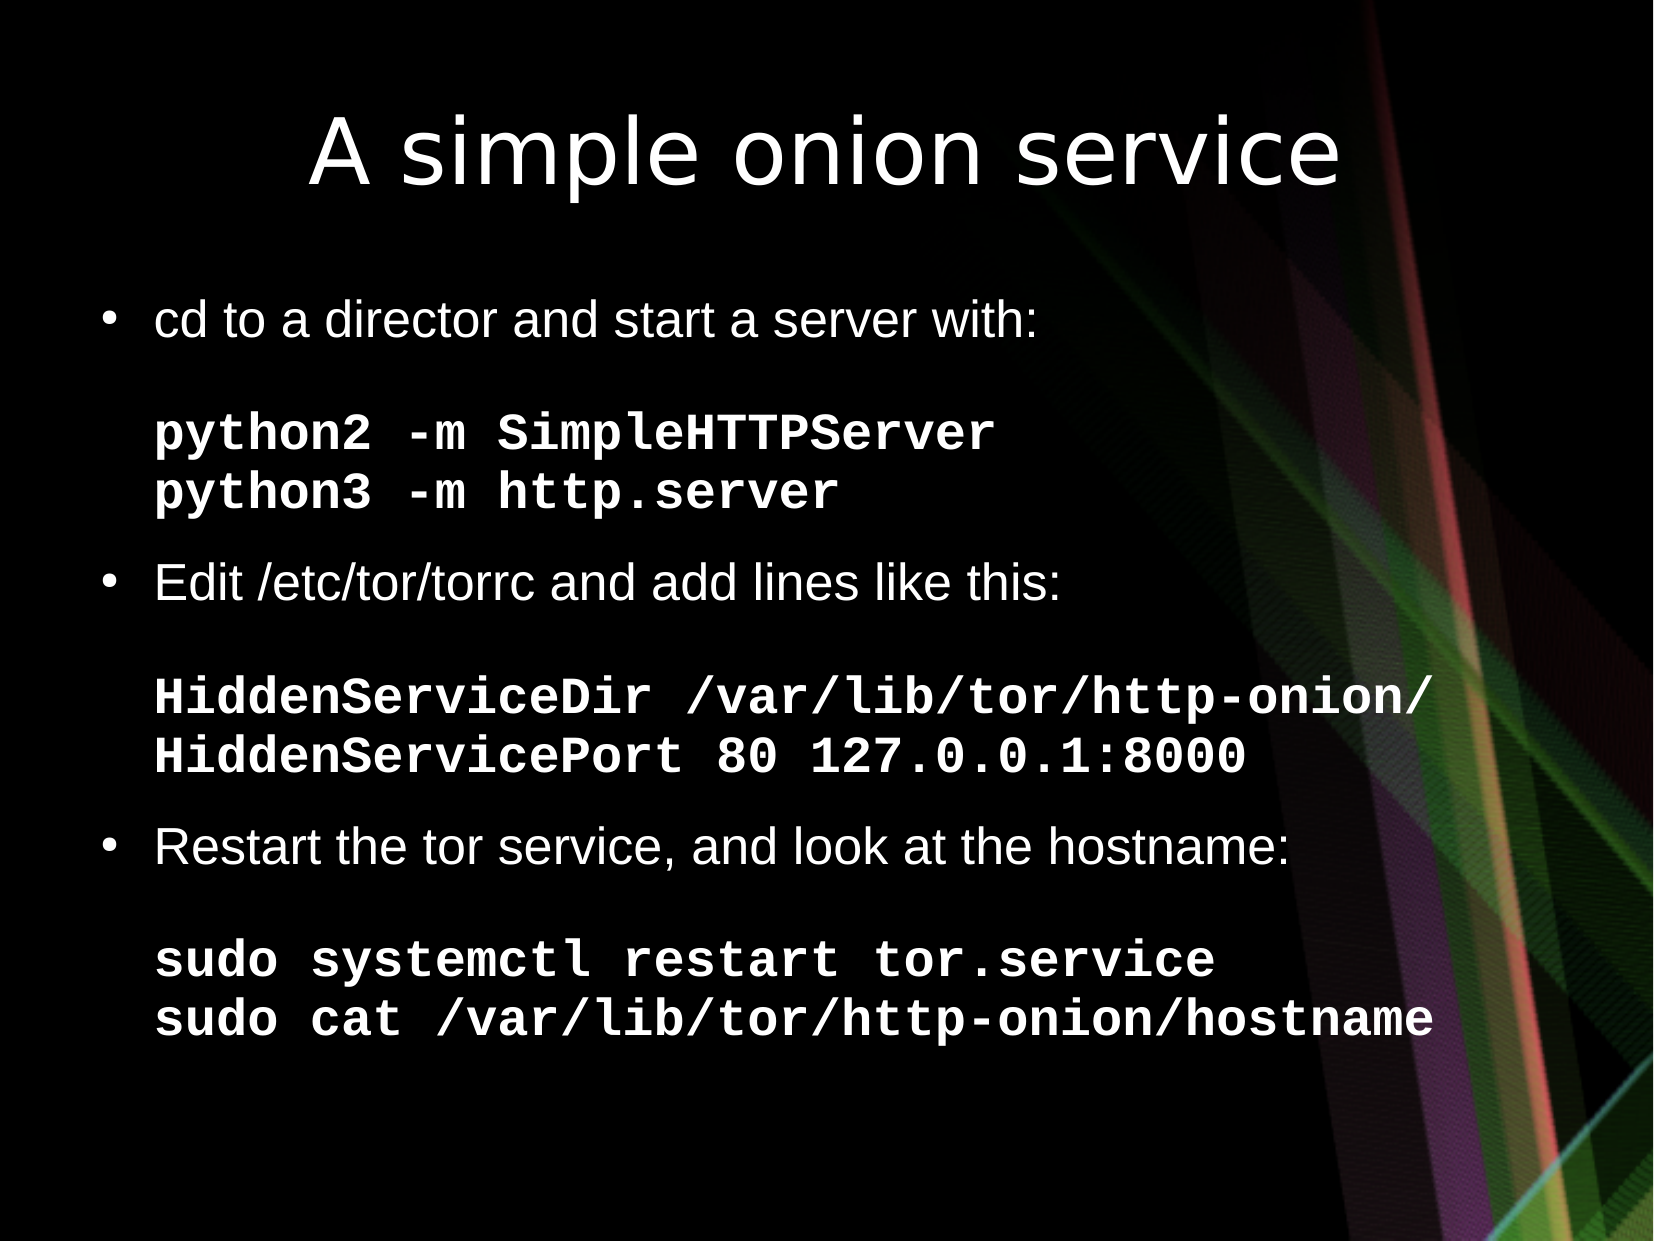

# A simple onion service
cd to a director and start a server with:
python2 -m SimpleHTTPServer
python3 -m http.server
Edit /etc/tor/torrc and add lines like this:
HiddenServiceDir /var/lib/tor/http-onion/
HiddenServicePort 80 127.0.0.1:8000
Restart the tor service, and look at the hostname:
sudo systemctl restart tor.service
sudo cat /var/lib/tor/http-onion/hostname